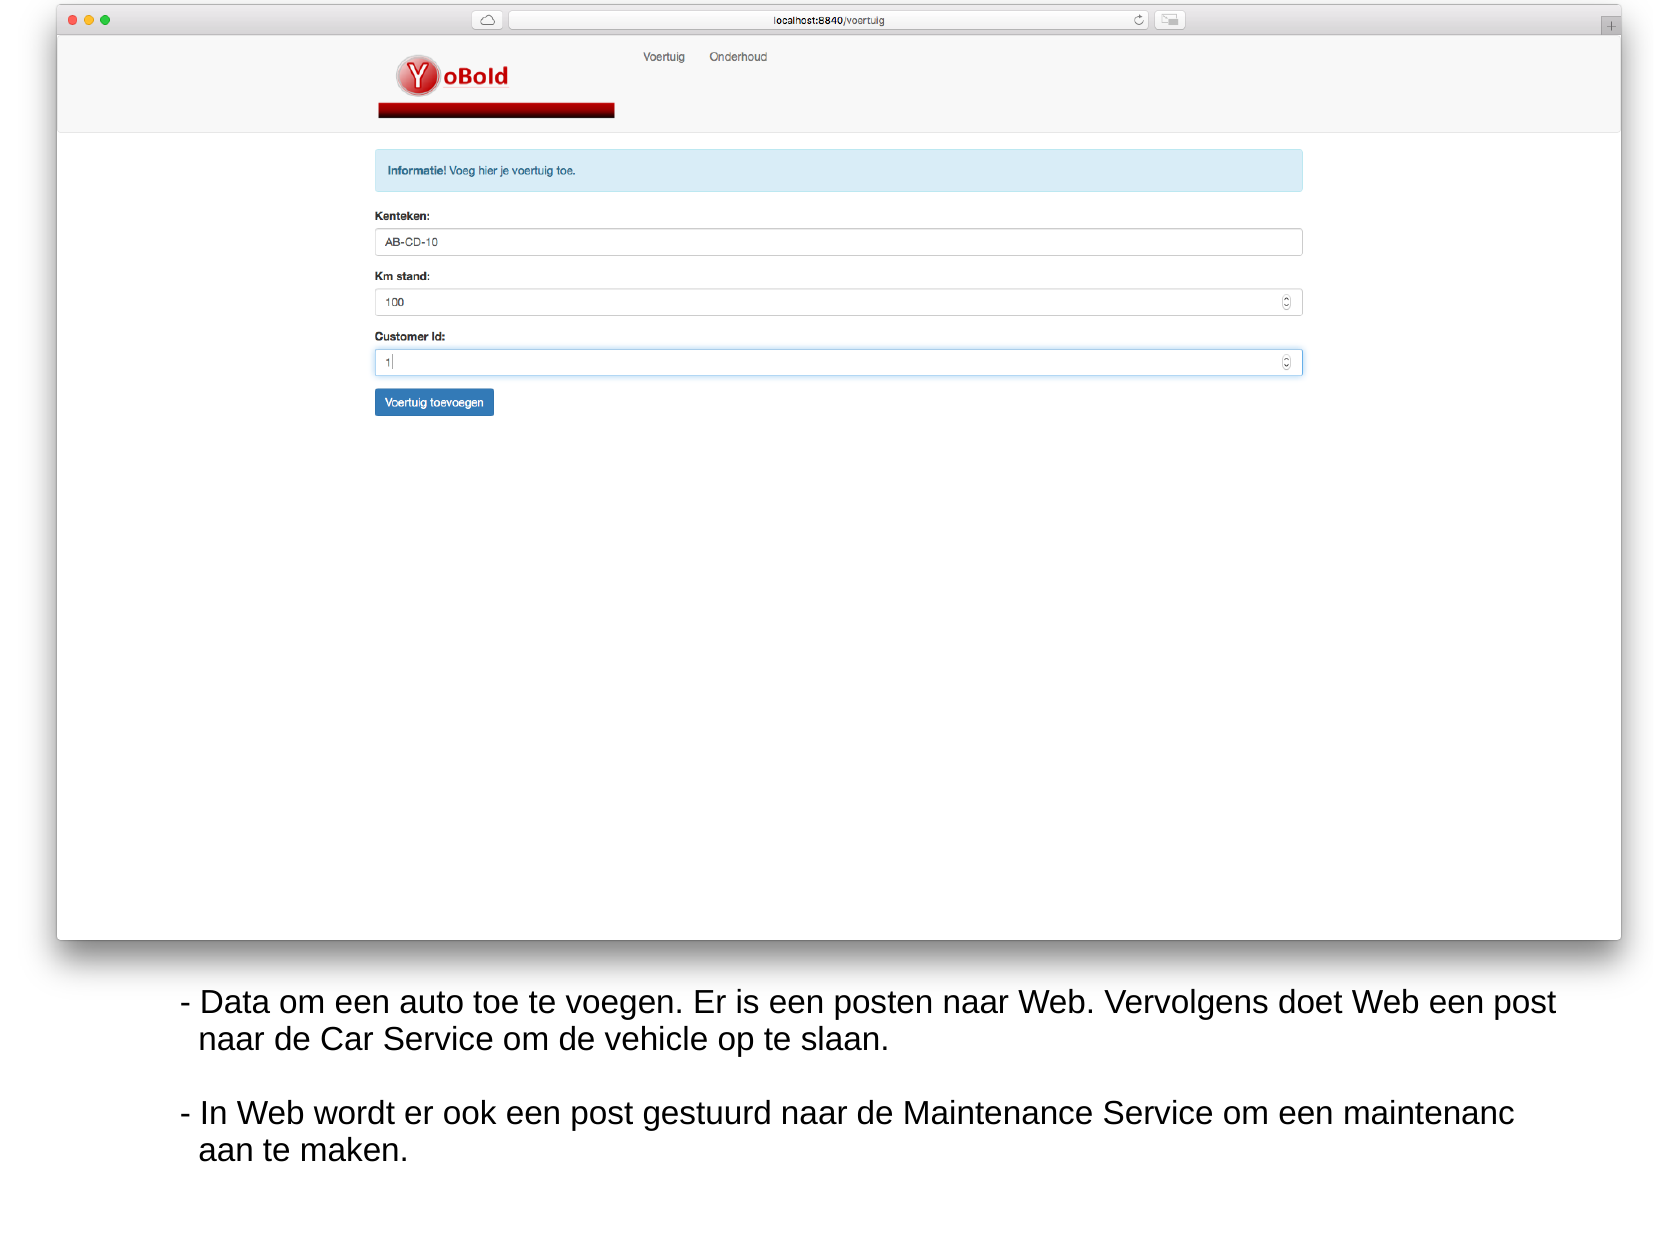

- Data om een auto toe te voegen. Er is een posten naar Web. Vervolgens doet Web een post
 naar de Car Service om de vehicle op te slaan.
- In Web wordt er ook een post gestuurd naar de Maintenance Service om een maintenanc
 aan te maken.